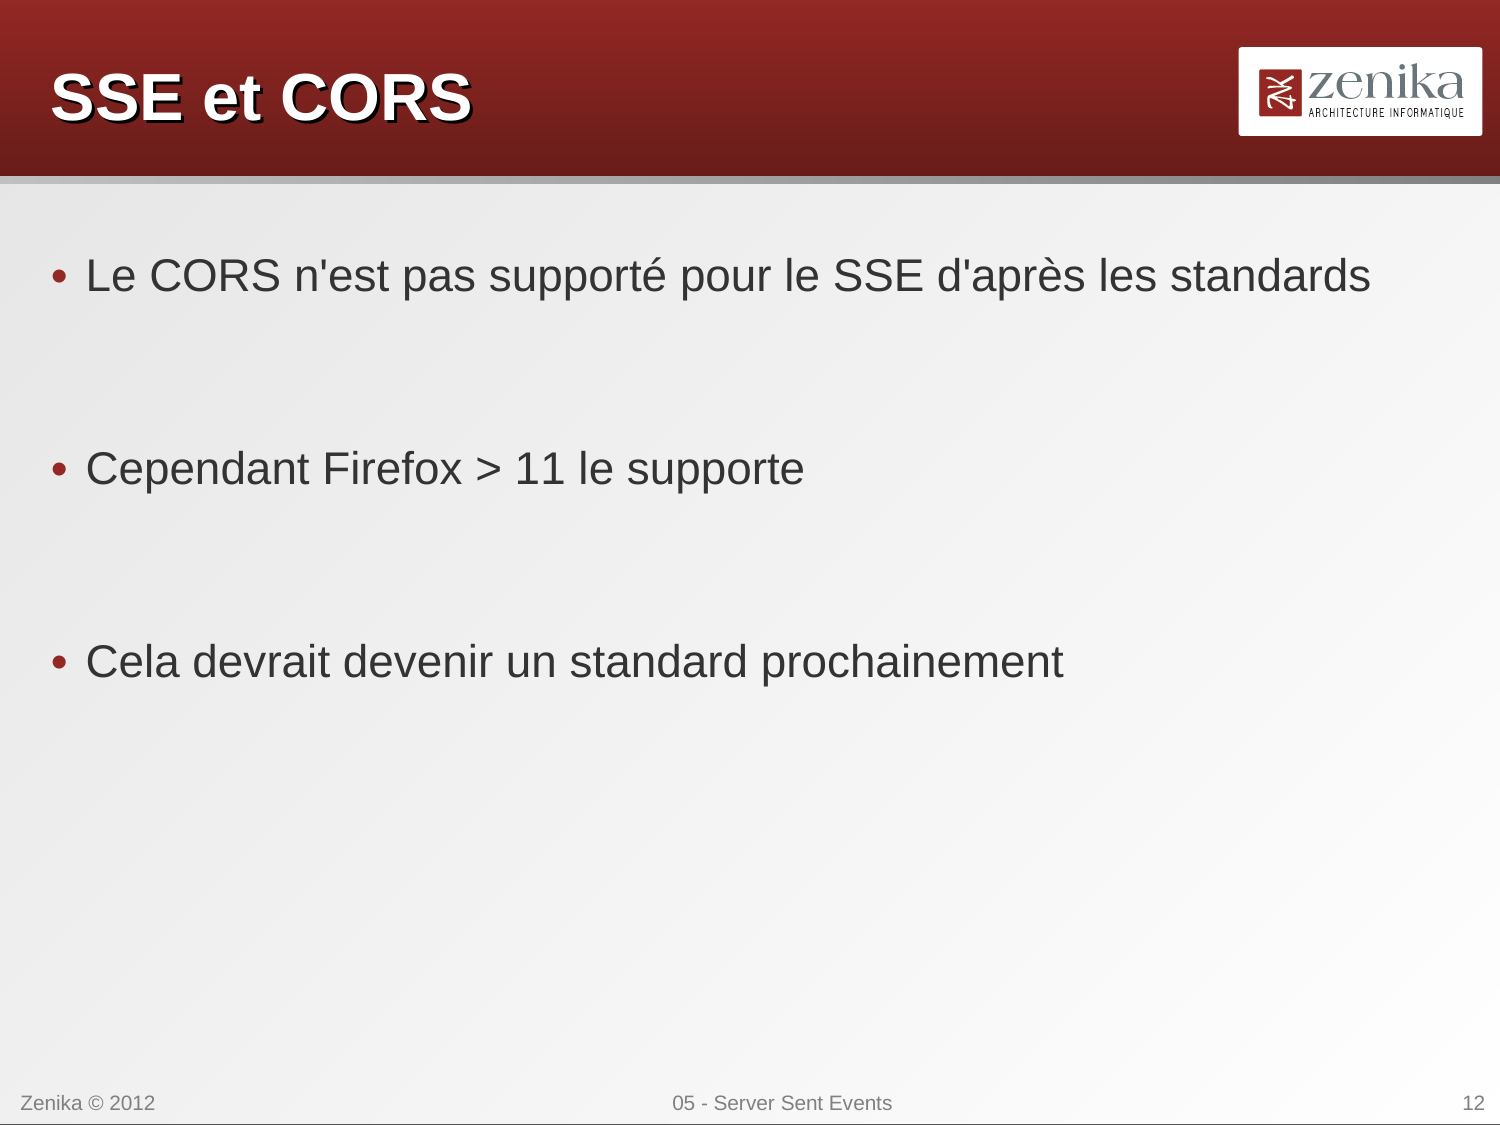

# SSE et CORS
Le CORS n'est pas supporté pour le SSE d'après les standards
Cependant Firefox > 11 le supporte
Cela devrait devenir un standard prochainement